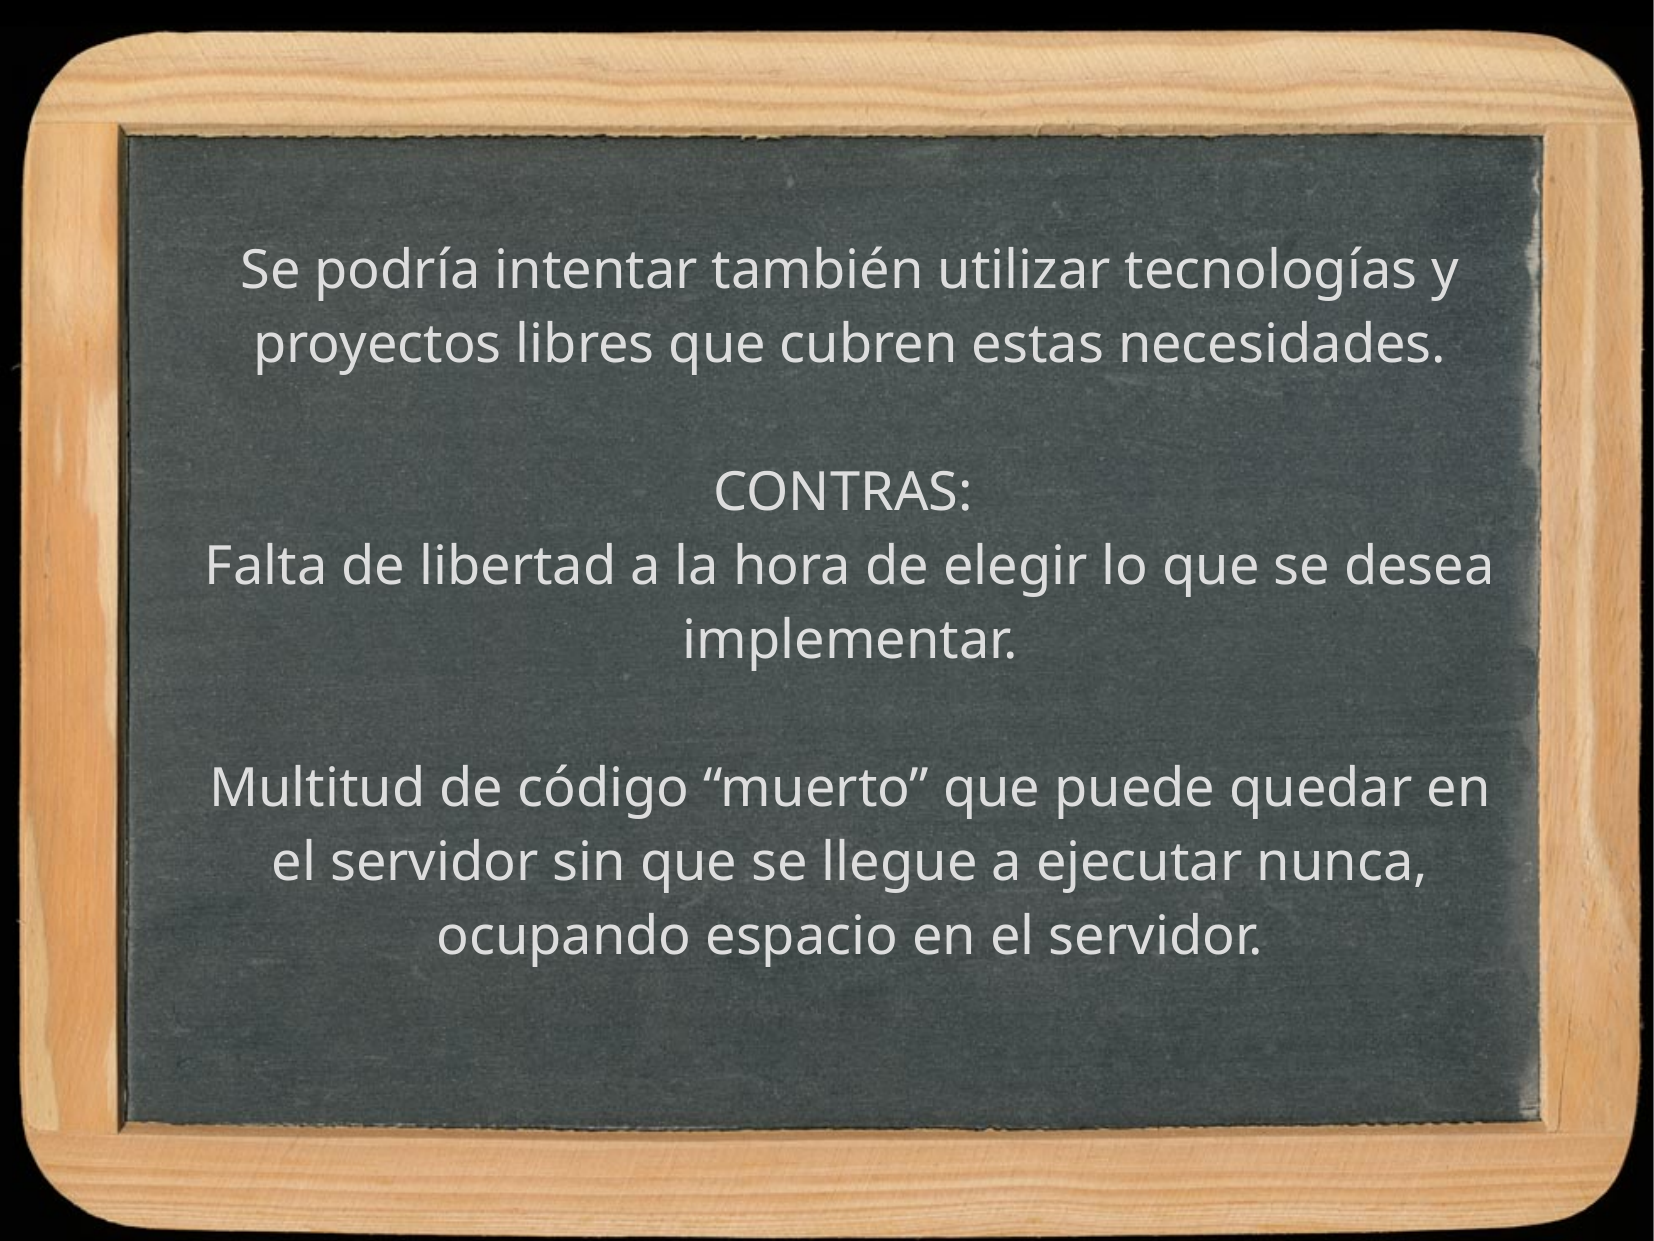

Se podría intentar también utilizar tecnologías y proyectos libres que cubren estas necesidades.
CONTRAS:
Falta de libertad a la hora de elegir lo que se desea implementar.
Multitud de código “muerto” que puede quedar en el servidor sin que se llegue a ejecutar nunca, ocupando espacio en el servidor.